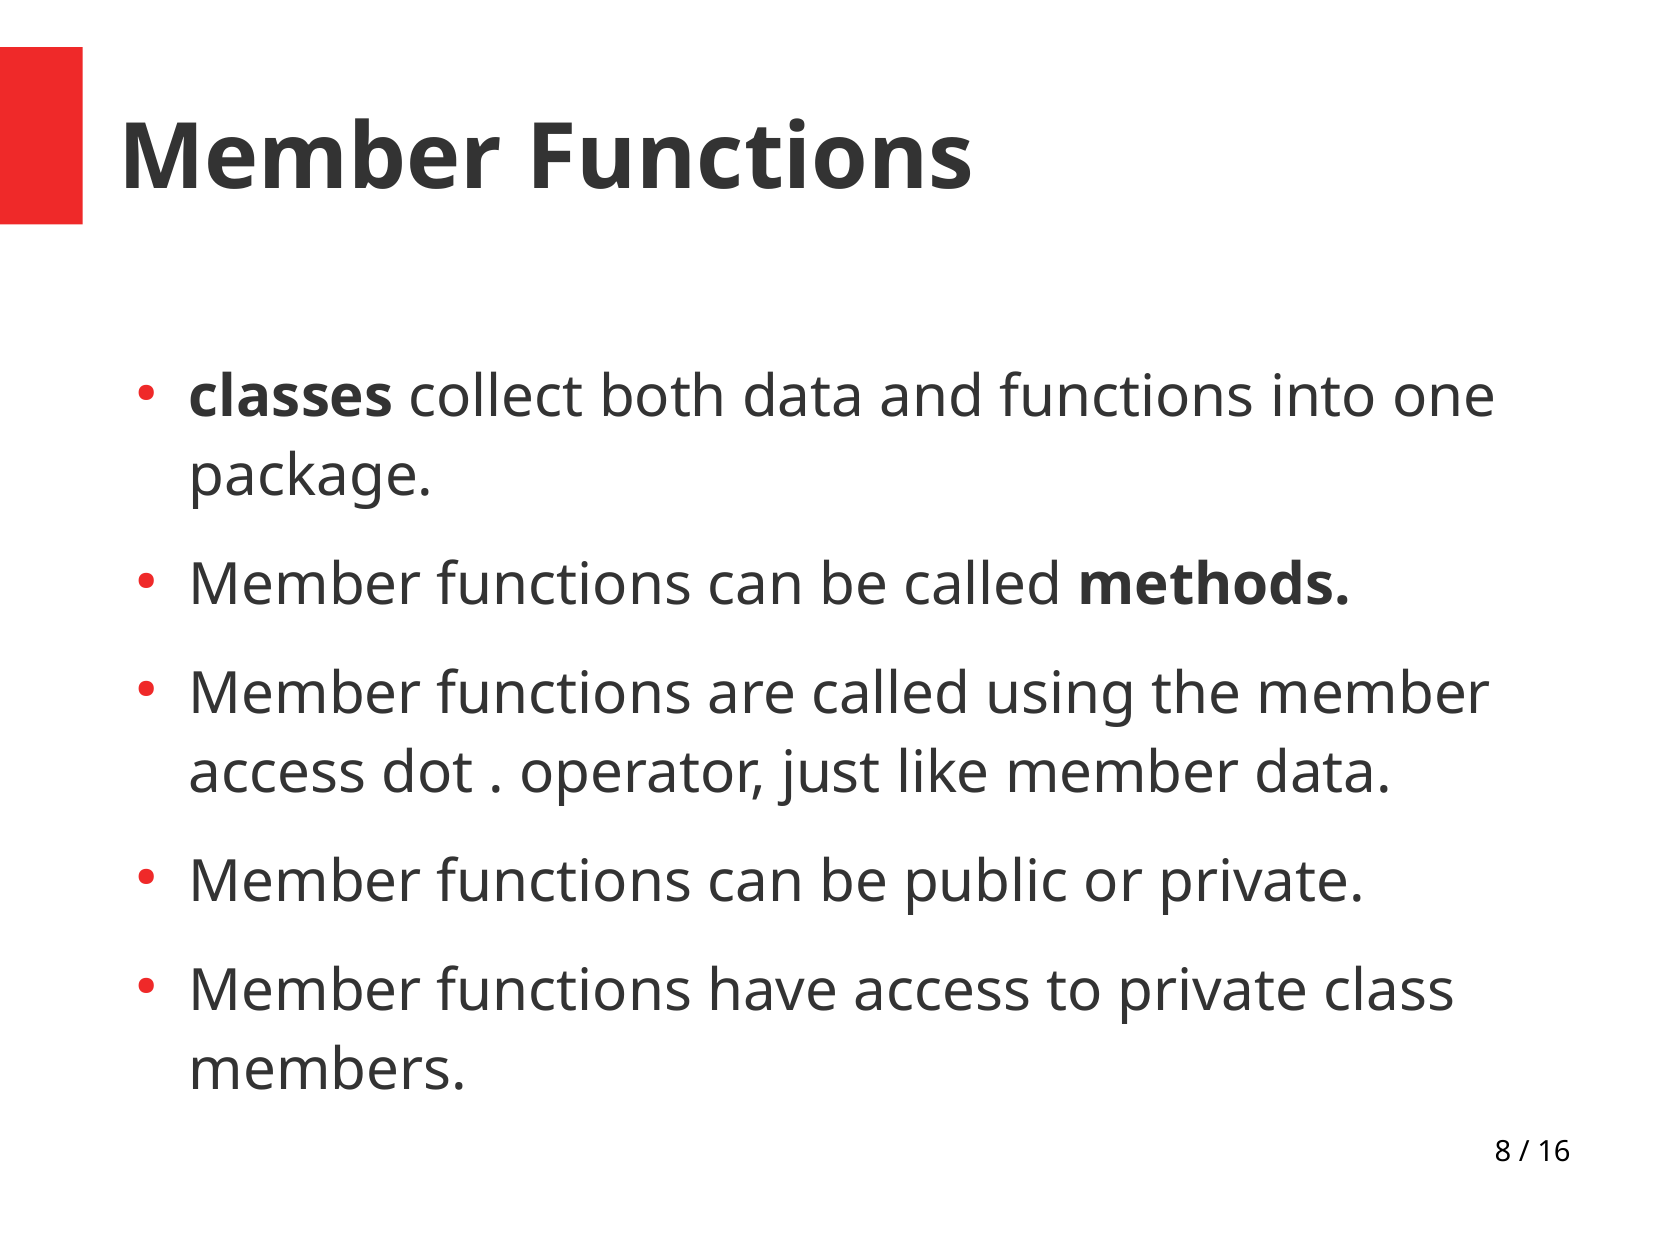

# Member Functions
classes collect both data and functions into one package.
Member functions can be called methods.
Member functions are called using the member access dot . operator, just like member data.
Member functions can be public or private.
Member functions have access to private class members.
8